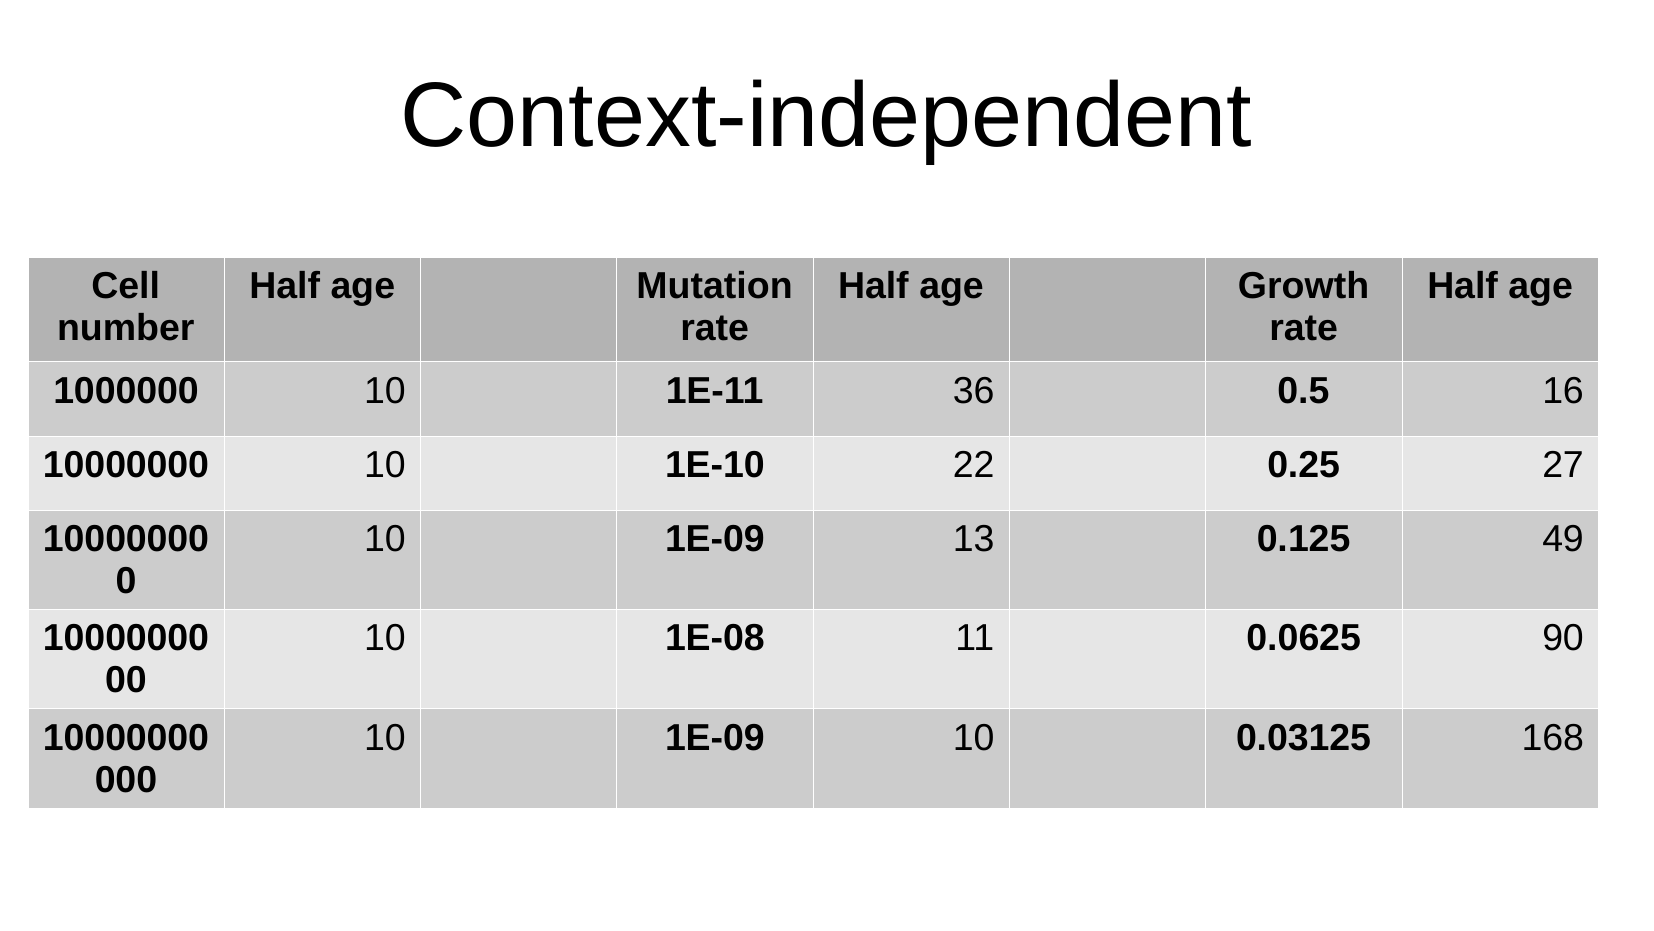

# Context-independent
| Cell number | Half age | | Mutation rate | Half age | | Growth rate | Half age |
| --- | --- | --- | --- | --- | --- | --- | --- |
| 1000000 | 10 | | 1E-11 | 36 | | 0.5 | 16 |
| 10000000 | 10 | | 1E-10 | 22 | | 0.25 | 27 |
| 100000000 | 10 | | 1E-09 | 13 | | 0.125 | 49 |
| 1000000000 | 10 | | 1E-08 | 11 | | 0.0625 | 90 |
| 10000000000 | 10 | | 1E-09 | 10 | | 0.03125 | 168 |